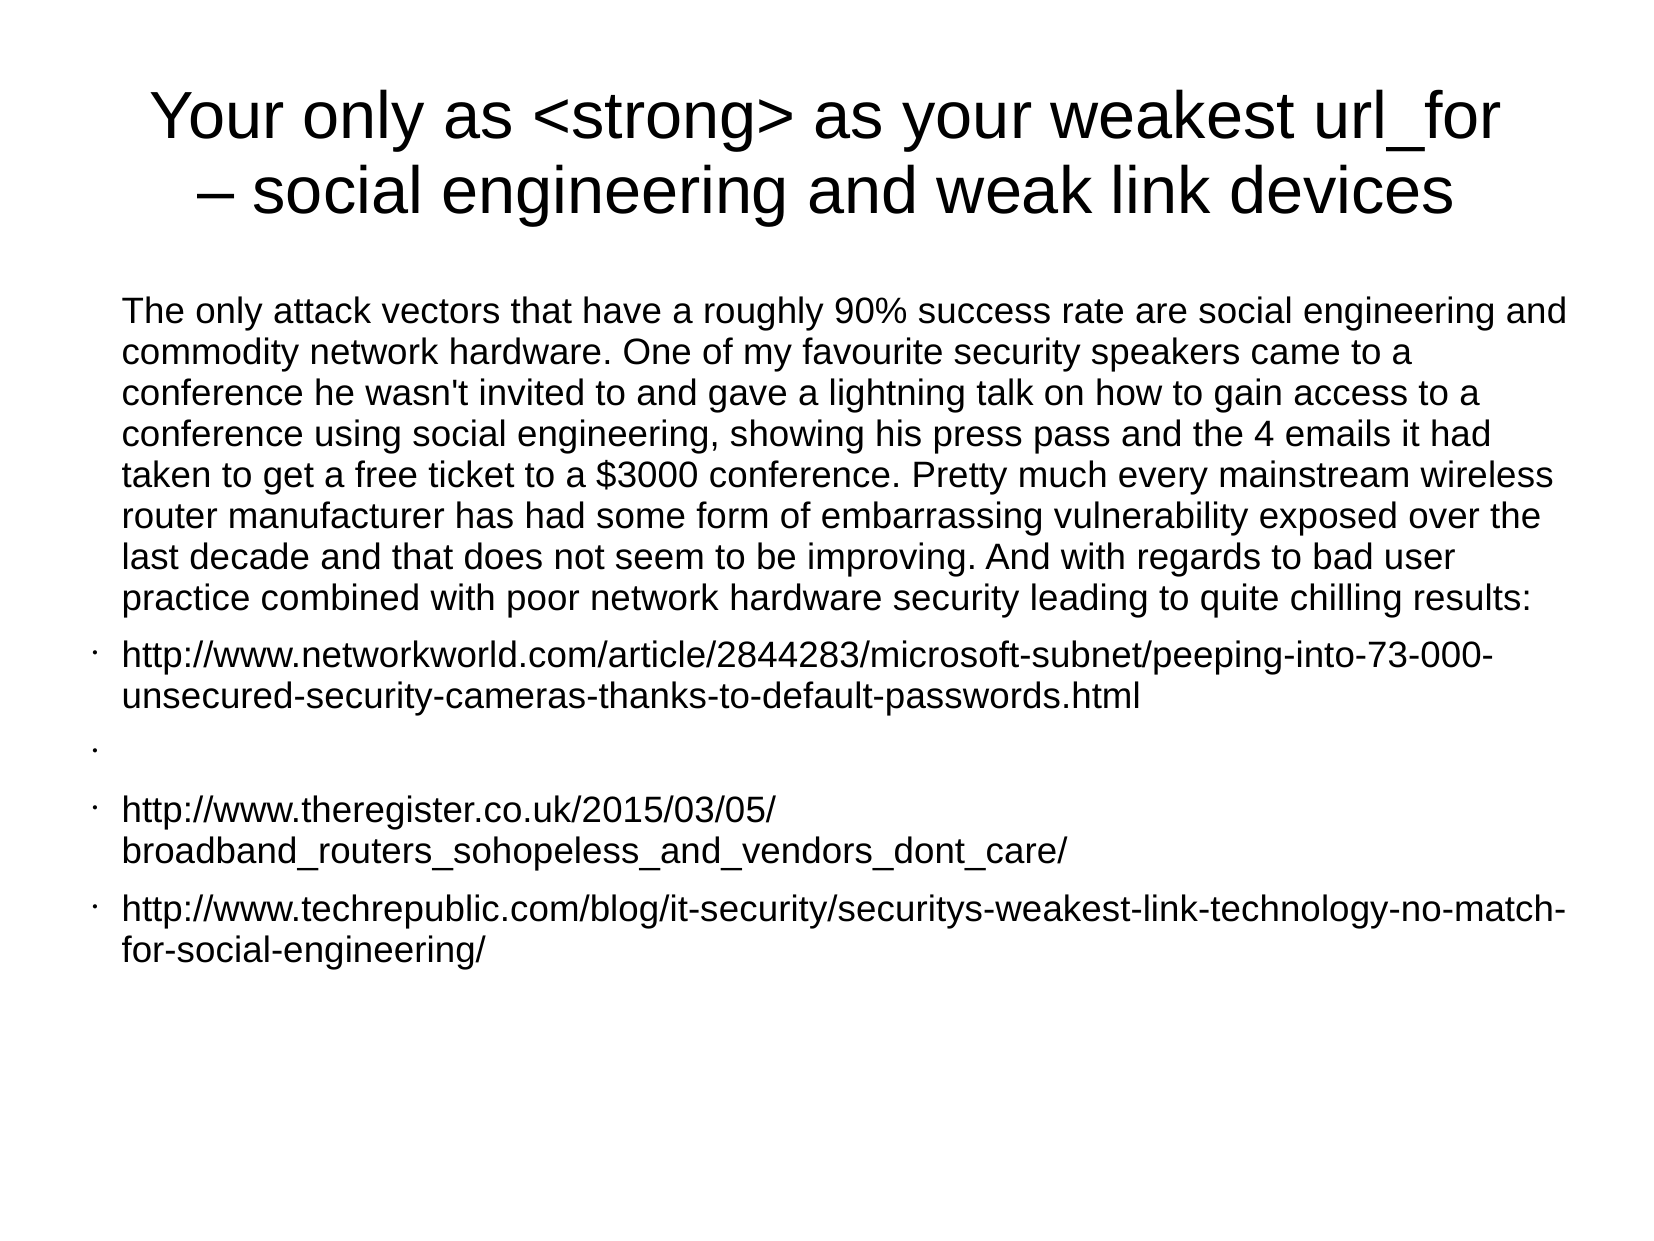

# Your only as <strong> as your weakest url_for – social engineering and weak link devices
The only attack vectors that have a roughly 90% success rate are social engineering and commodity network hardware. One of my favourite security speakers came to a conference he wasn't invited to and gave a lightning talk on how to gain access to a conference using social engineering, showing his press pass and the 4 emails it had taken to get a free ticket to a $3000 conference. Pretty much every mainstream wireless router manufacturer has had some form of embarrassing vulnerability exposed over the last decade and that does not seem to be improving. And with regards to bad user practice combined with poor network hardware security leading to quite chilling results:
http://www.networkworld.com/article/2844283/microsoft-subnet/peeping-into-73-000-unsecured-security-cameras-thanks-to-default-passwords.html
http://www.theregister.co.uk/2015/03/05/broadband_routers_sohopeless_and_vendors_dont_care/
http://www.techrepublic.com/blog/it-security/securitys-weakest-link-technology-no-match-for-social-engineering/